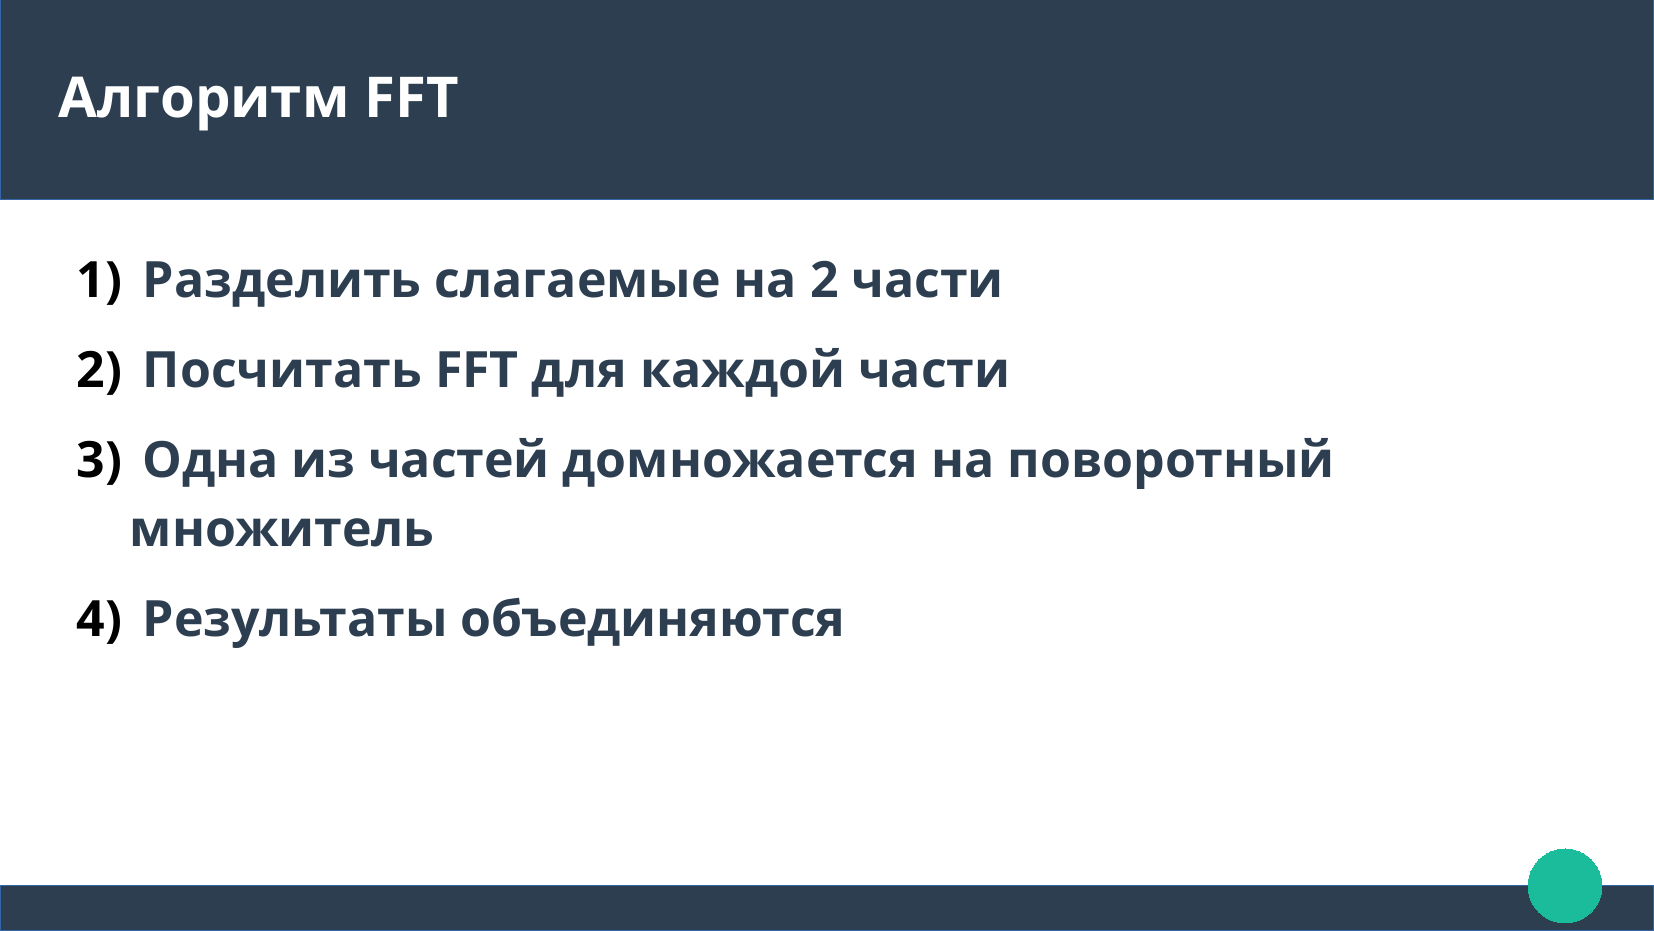

# Алгоритм FFT
 Разделить слагаемые на 2 части
 Посчитать FFT для каждой части
 Одна из частей домножается на поворотный множитель
 Результаты объединяются